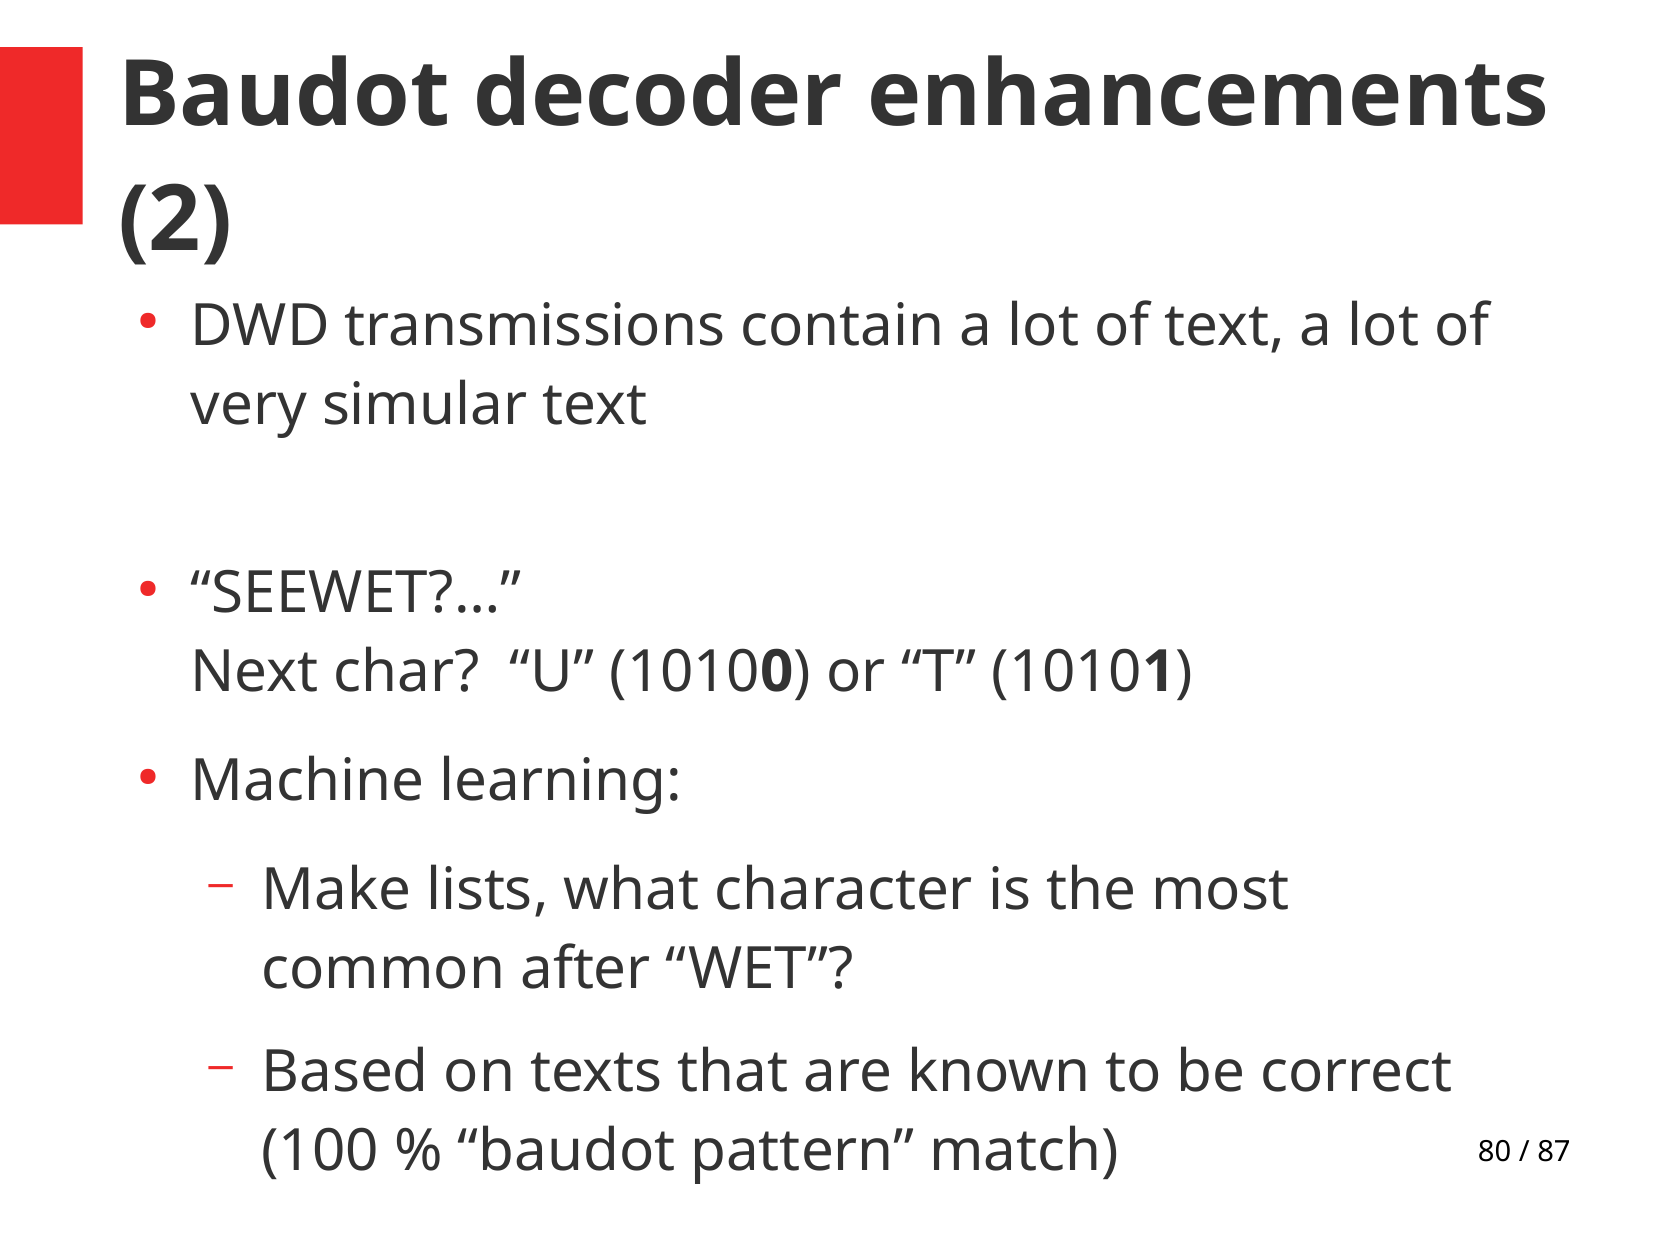

# Baudot decoder enhancements (2)
DWD transmissions contain a lot of text, a lot of very simular text
“SEEWET?…”
Next char? “U” (10100) or “T” (10101)
Machine learning:
Make lists, what character is the most common after “WET”?
Based on texts that are known to be correct (100 % “baudot pattern” match)
80